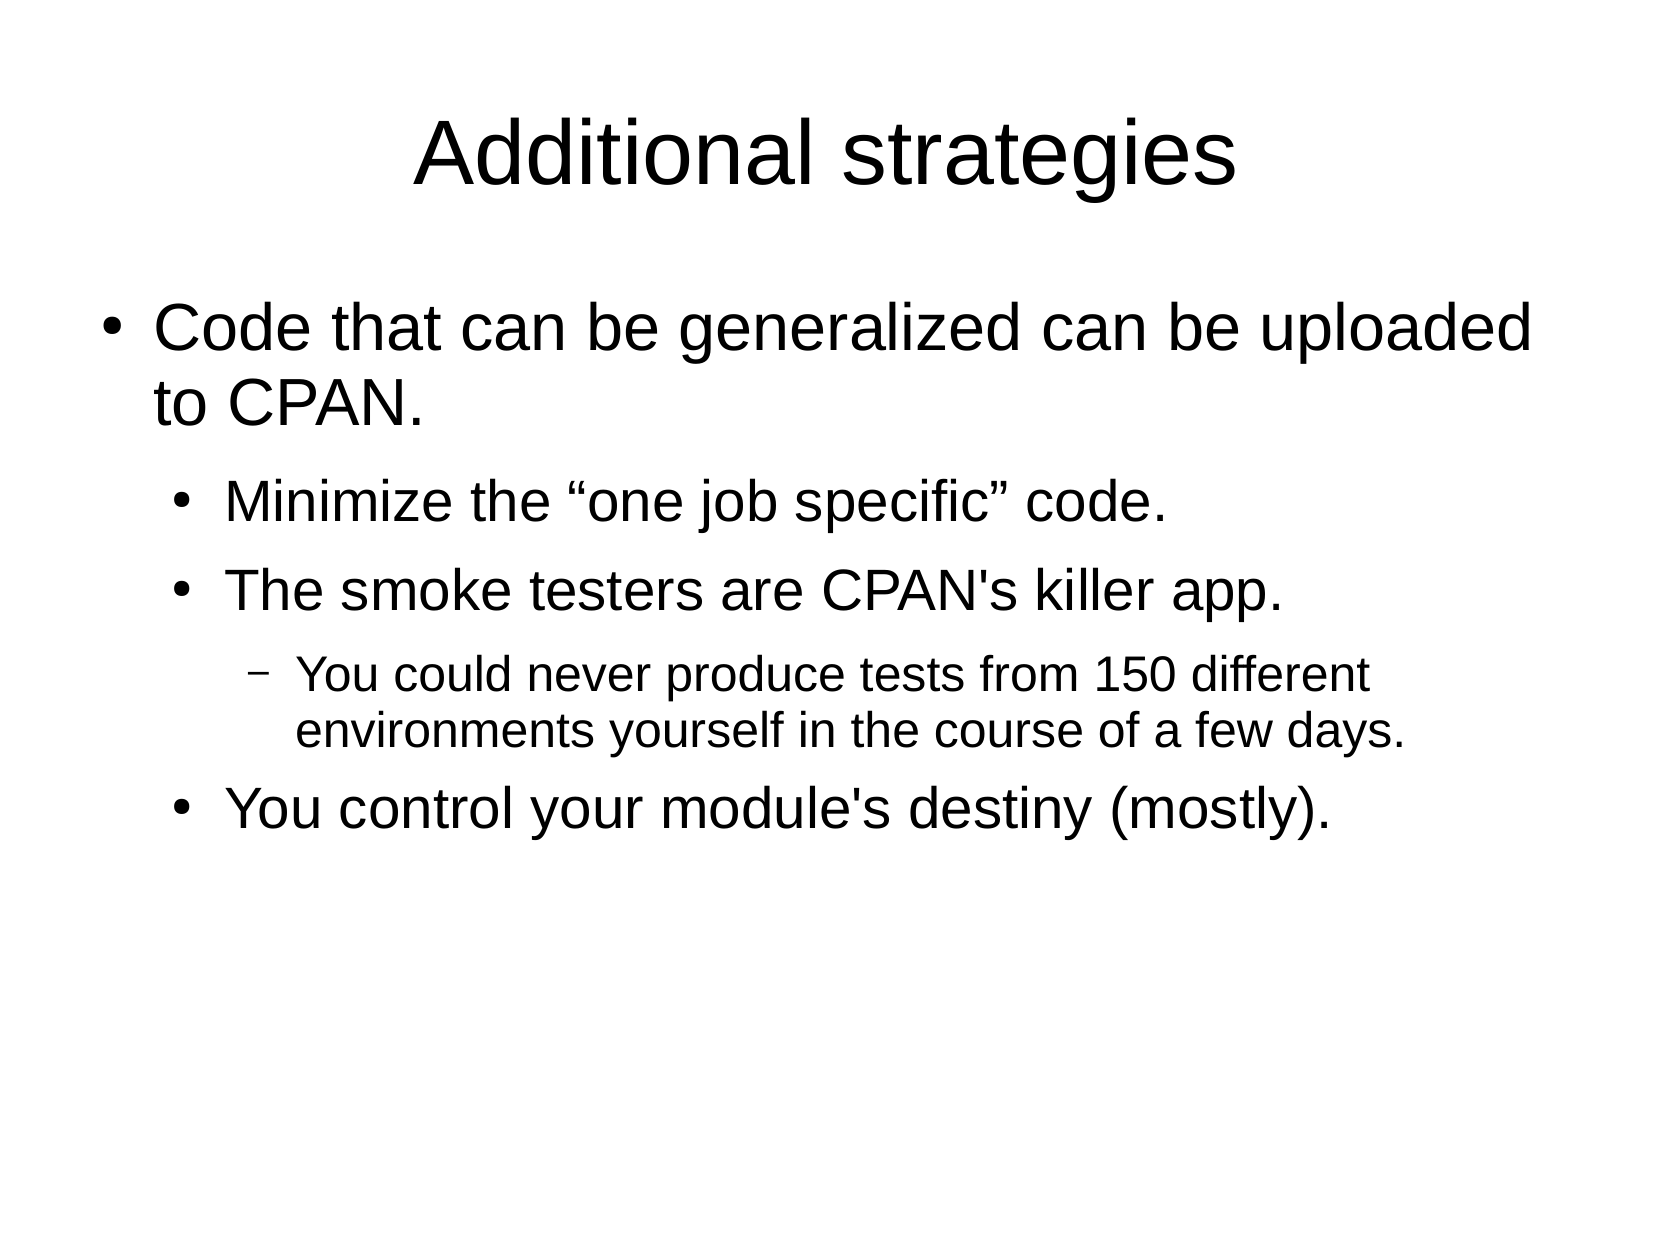

# Additional strategies
Code that can be generalized can be uploaded to CPAN.
Minimize the “one job specific” code.
The smoke testers are CPAN's killer app.
You could never produce tests from 150 different environments yourself in the course of a few days.
You control your module's destiny (mostly).